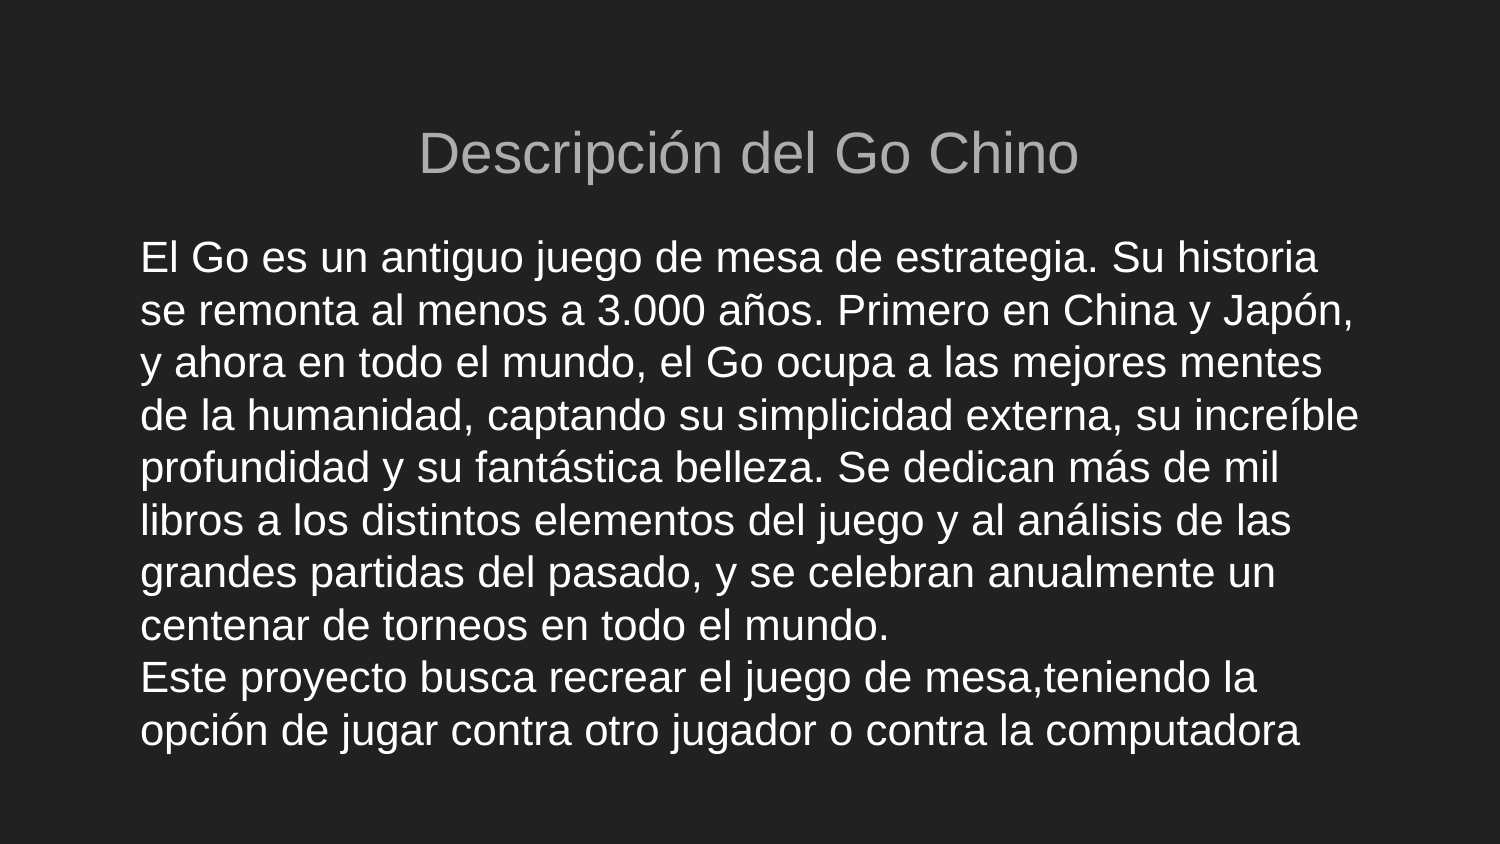

# Descripción del Go Chino
El Go es un antiguo juego de mesa de estrategia. Su historia se remonta al menos a 3.000 años. Primero en China y Japón, y ahora en todo el mundo, el Go ocupa a las mejores mentes de la humanidad, captando su simplicidad externa, su increíble profundidad y su fantástica belleza. Se dedican más de mil libros a los distintos elementos del juego y al análisis de las grandes partidas del pasado, y se celebran anualmente un centenar de torneos en todo el mundo.
Este proyecto busca recrear el juego de mesa,teniendo la opción de jugar contra otro jugador o contra la computadora